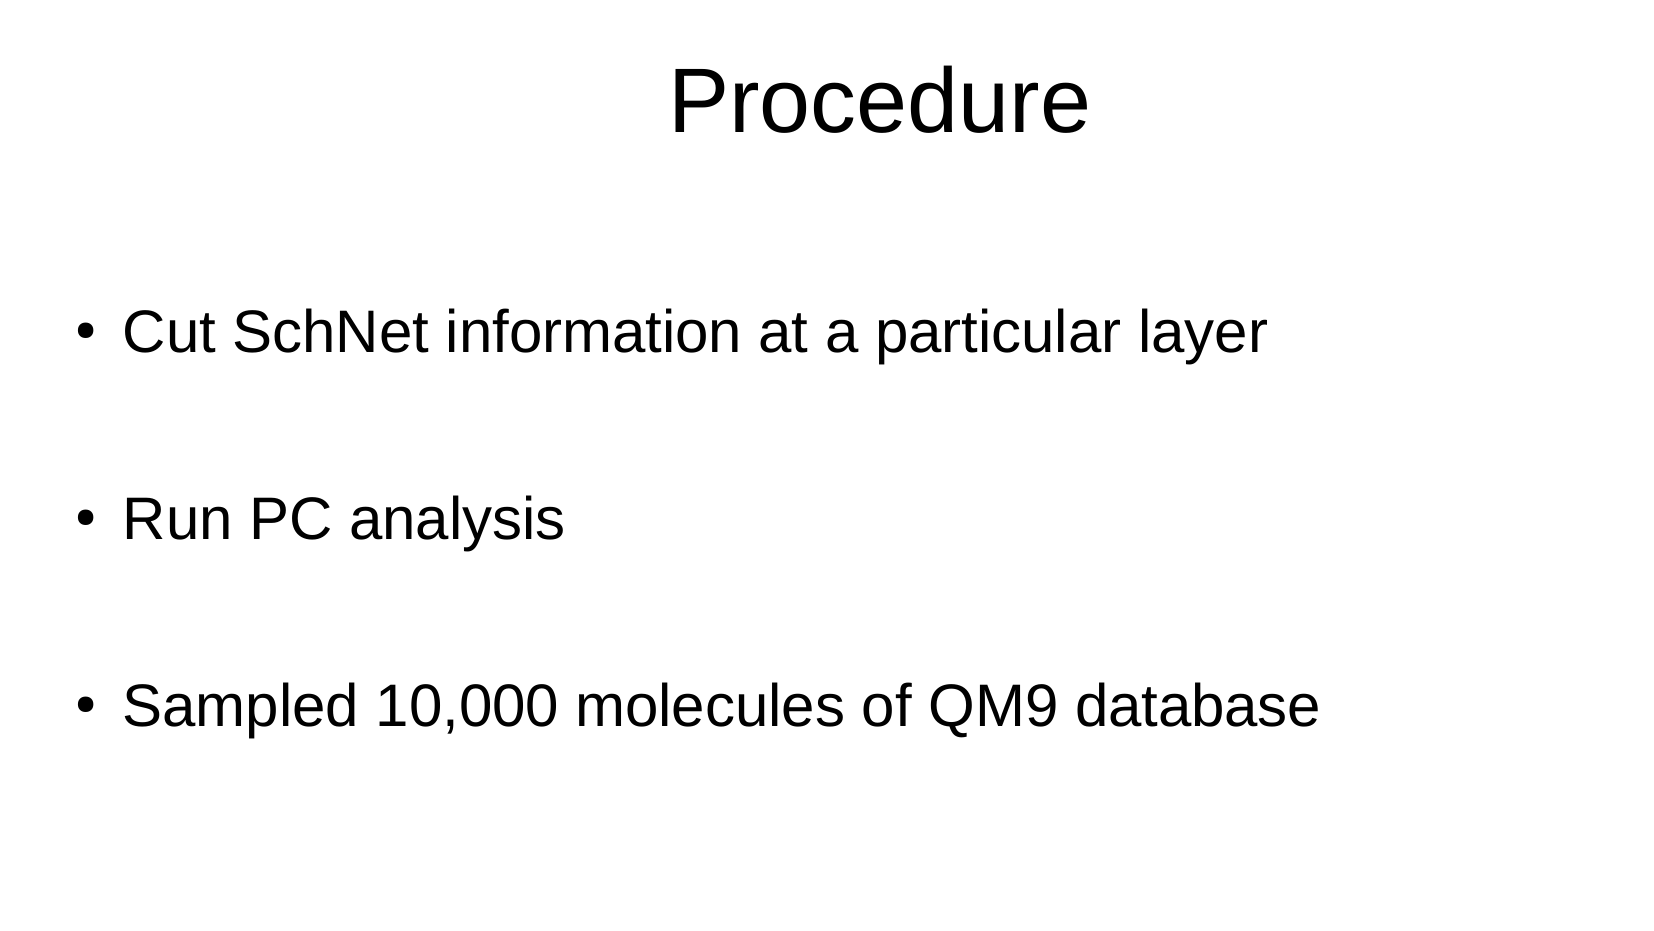

# Procedure
Cut SchNet information at a particular layer
Run PC analysis
Sampled 10,000 molecules of QM9 database